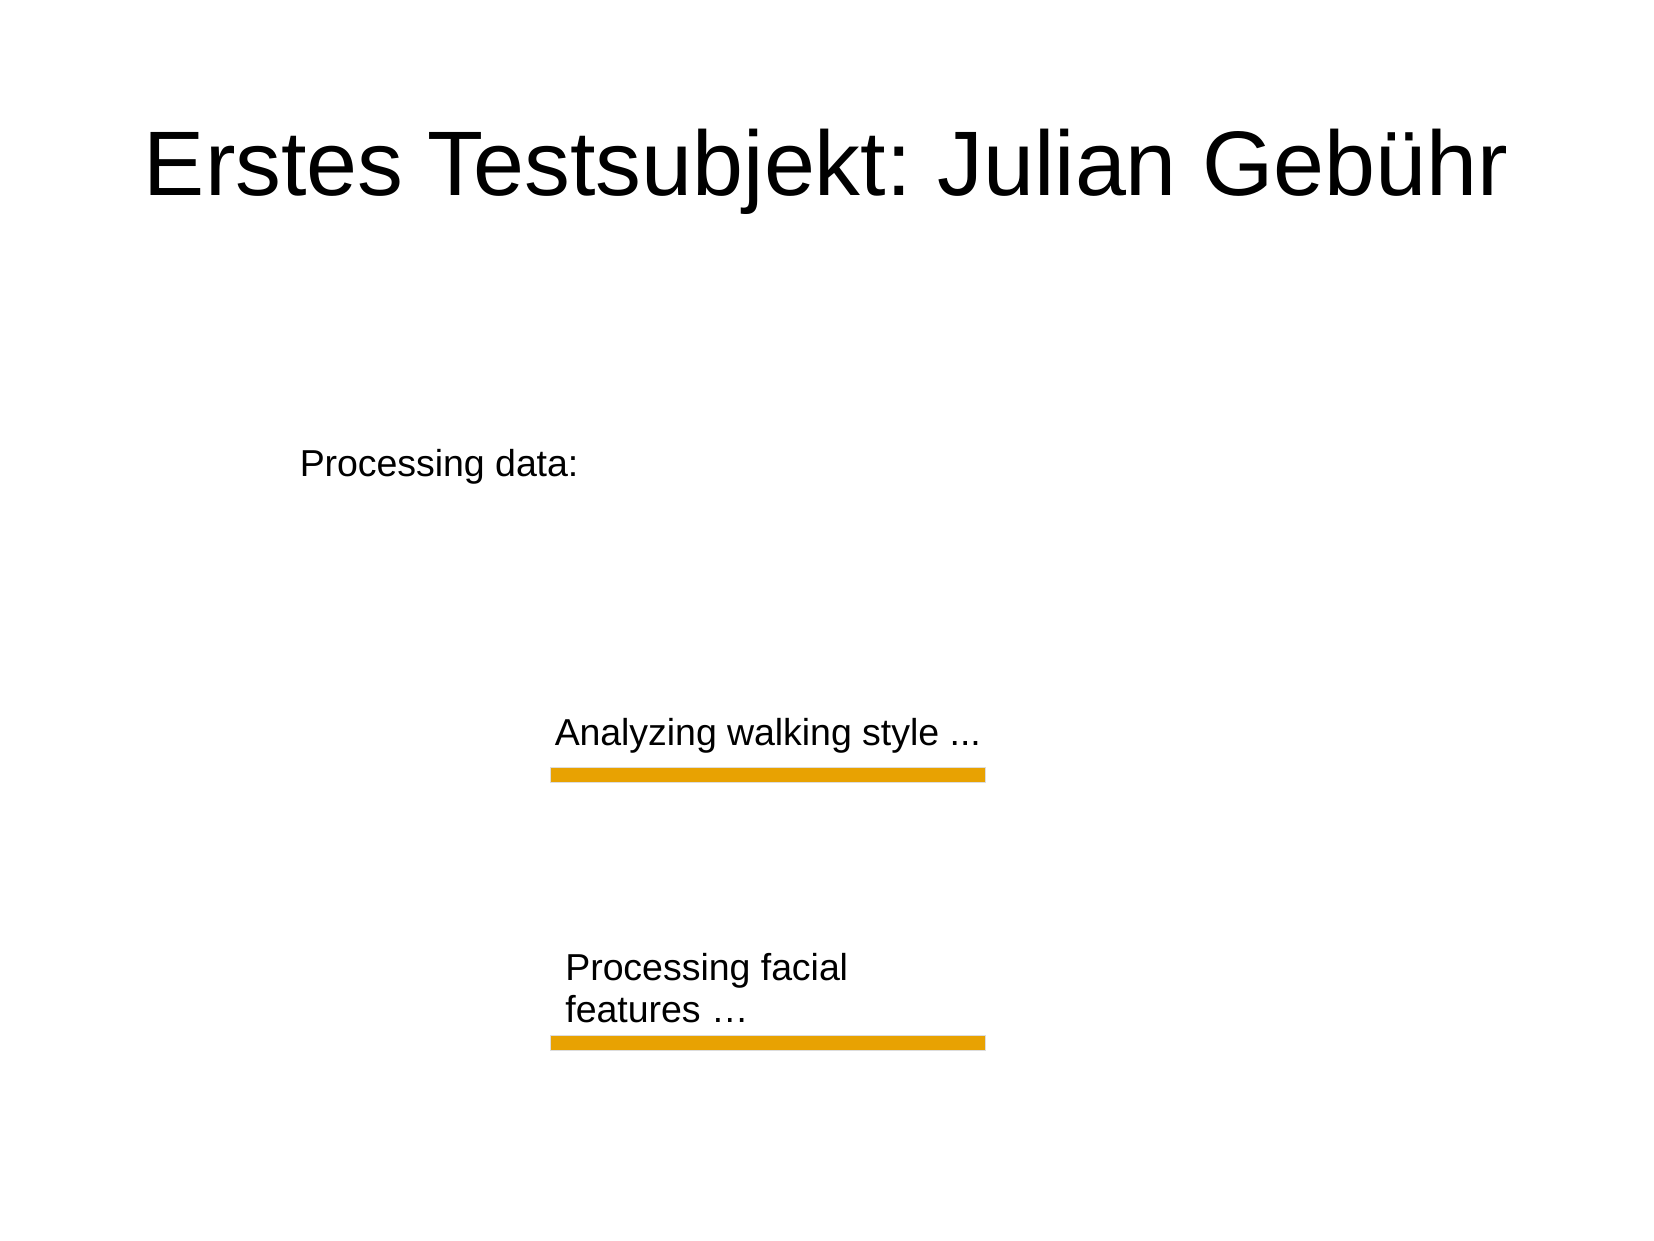

# Erstes Testsubjekt: Julian Gebühr
Processing data:
Analyzing walking style ...
Processing facial features …